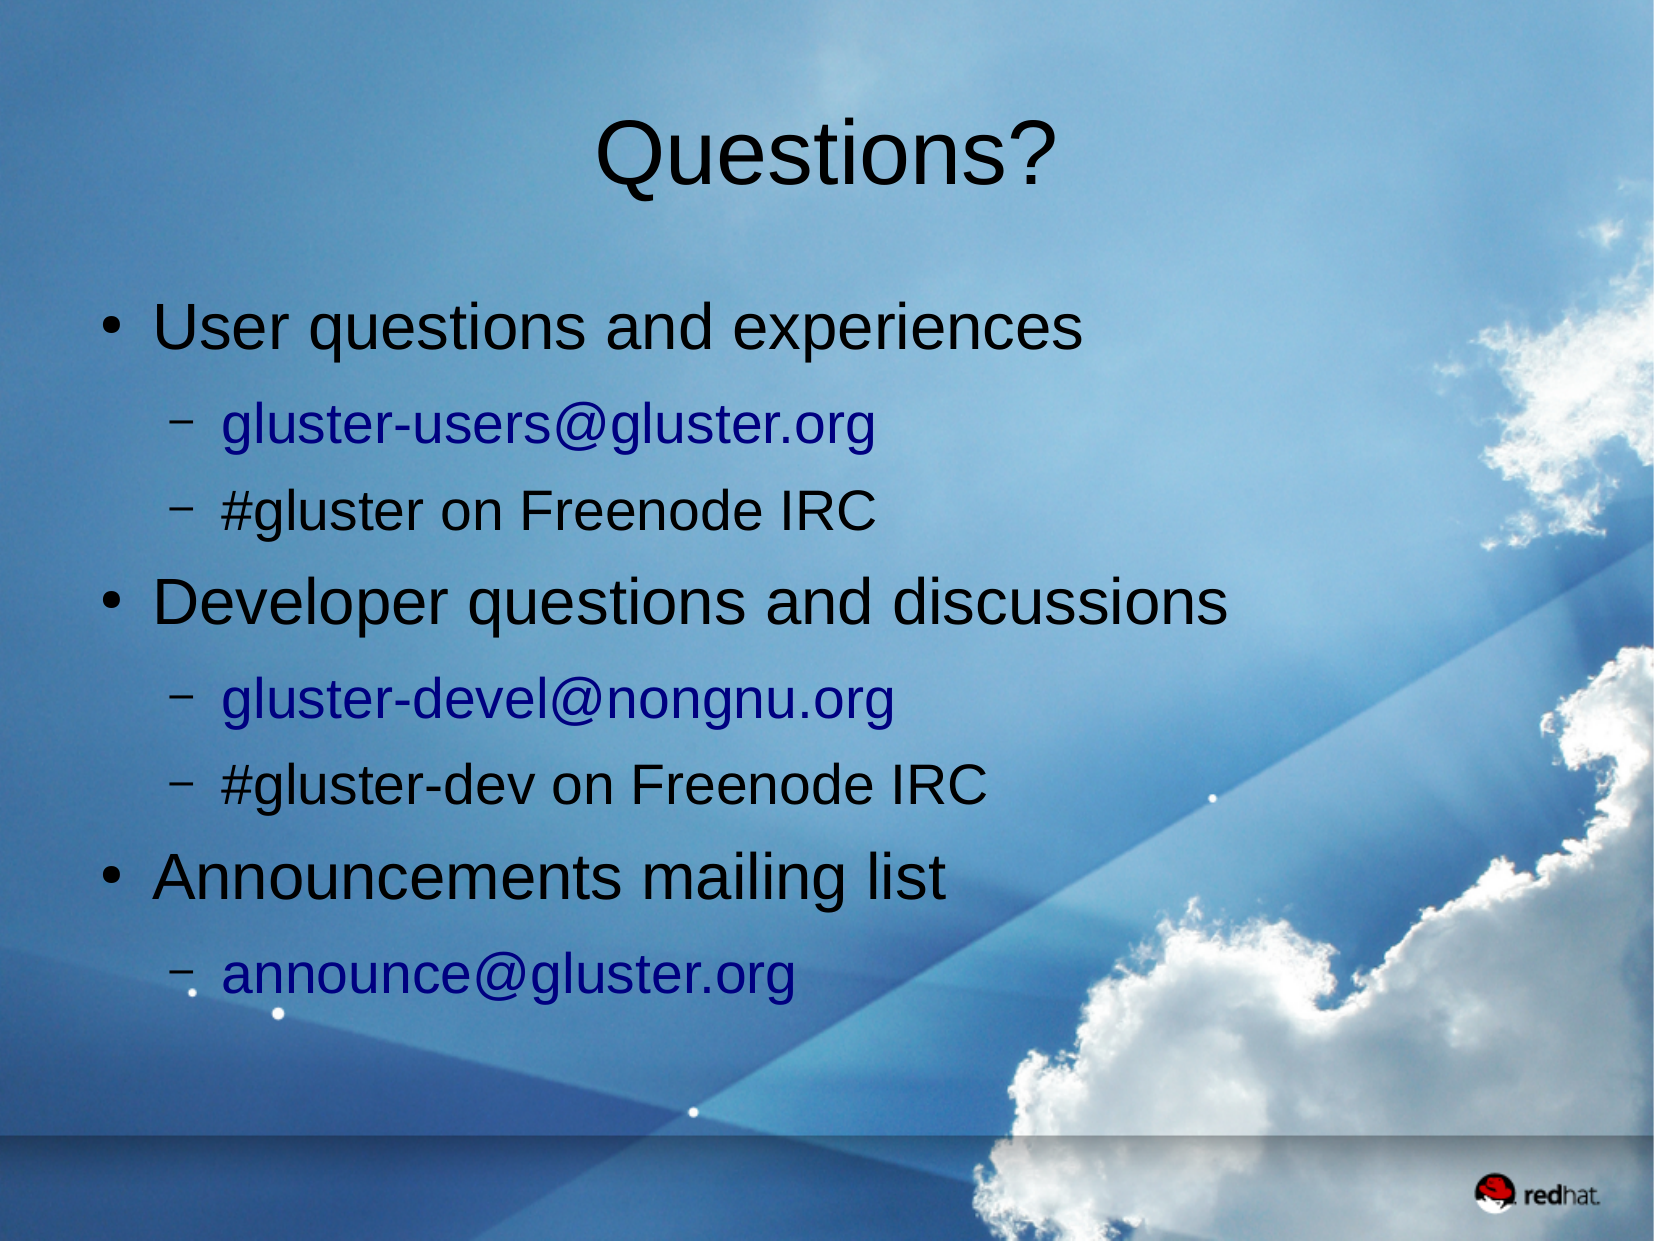

# Questions?
User questions and experiences
gluster-users@gluster.org
#gluster on Freenode IRC
Developer questions and discussions
gluster-devel@nongnu.org
#gluster-dev on Freenode IRC
Announcements mailing list
announce@gluster.org